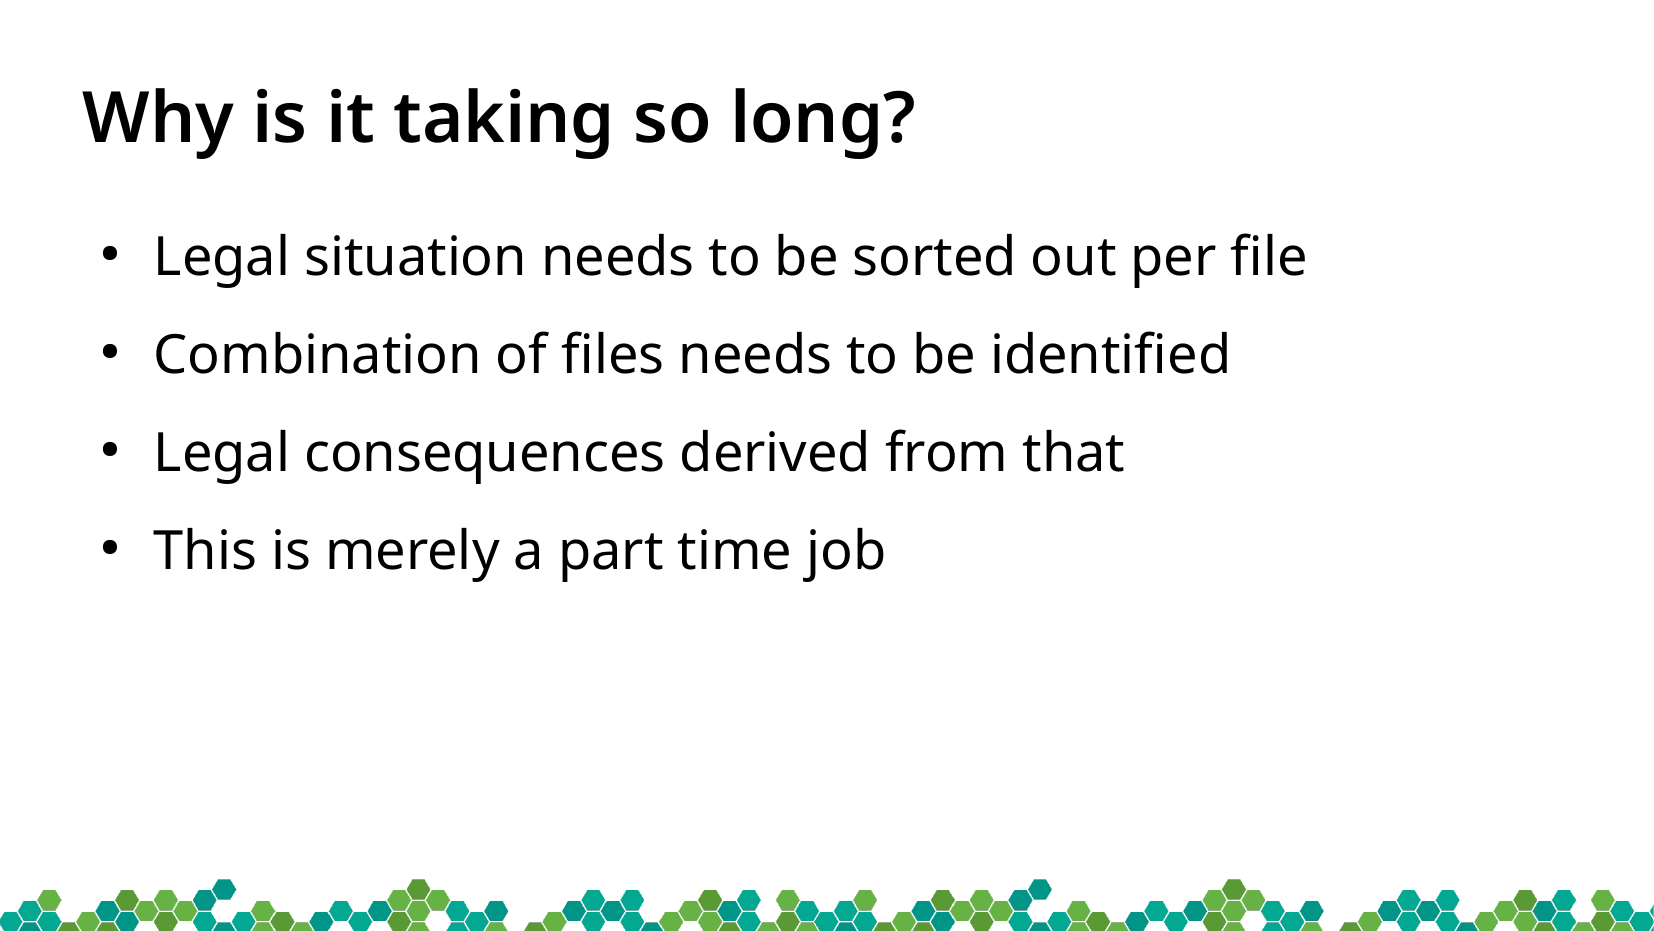

# Why is it taking so long?
Legal situation needs to be sorted out per file
Combination of files needs to be identified
Legal consequences derived from that
This is merely a part time job